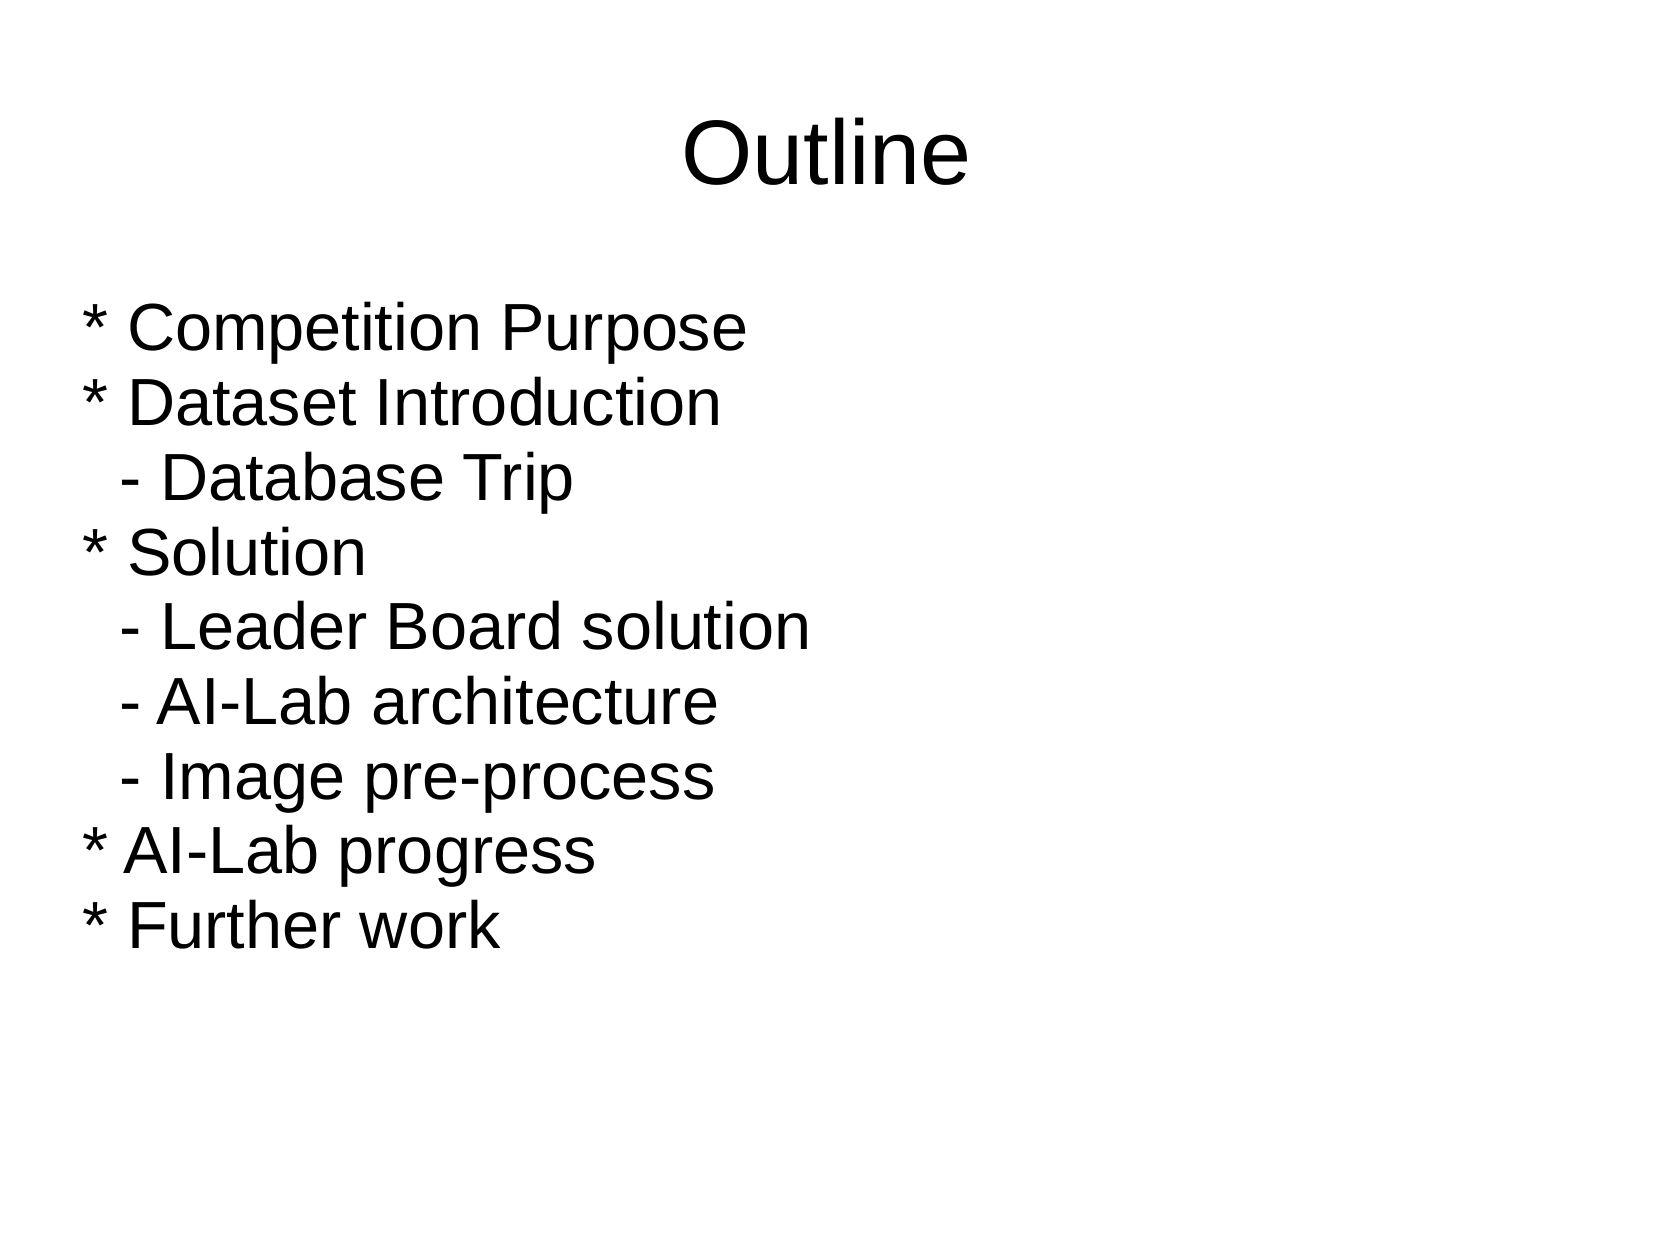

# Outline
* Competition Purpose
* Dataset Introduction
 - Database Trip
* Solution
 - Leader Board solution
 - AI-Lab architecture
 - Image pre-process
* AI-Lab progress
* Further work